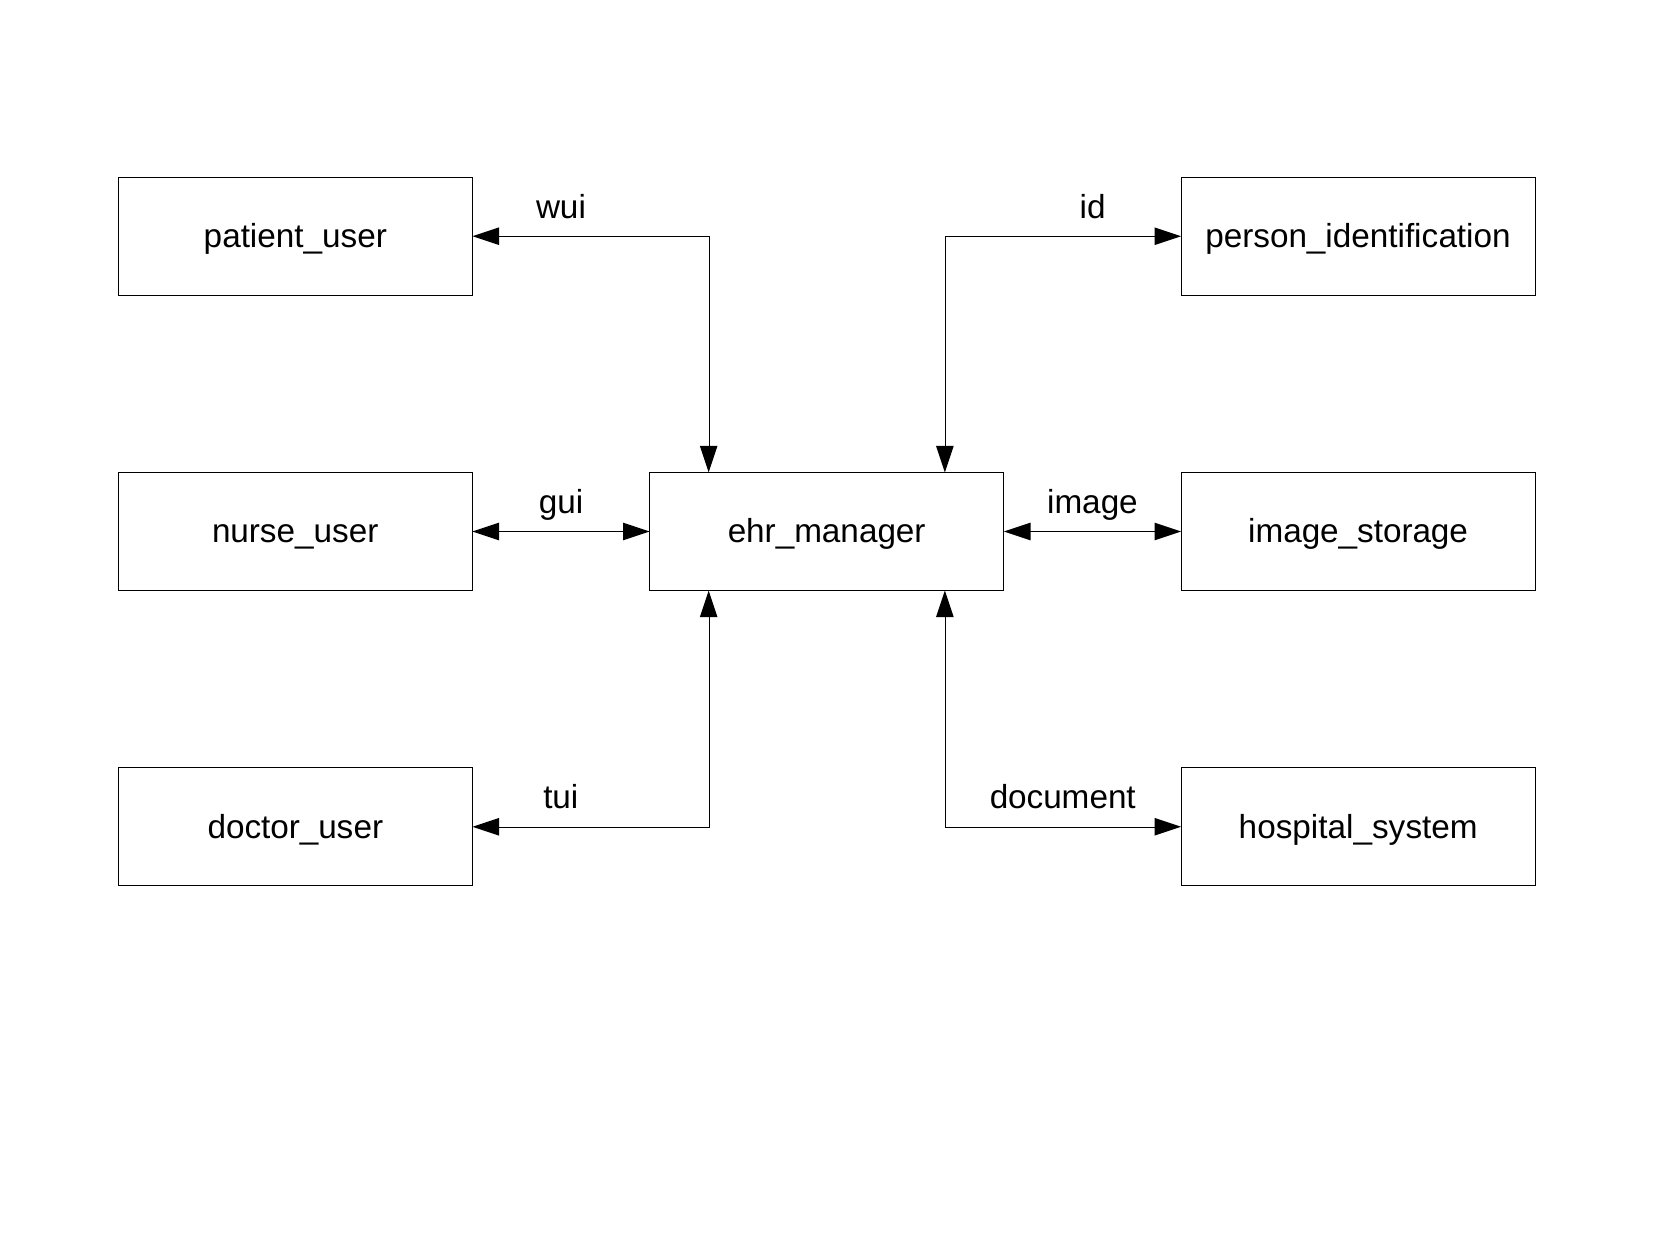

patient_user
wui
id
person_identification
nurse_user
gui
ehr_manager
image
image_storage
doctor_user
tui
document
hospital_system